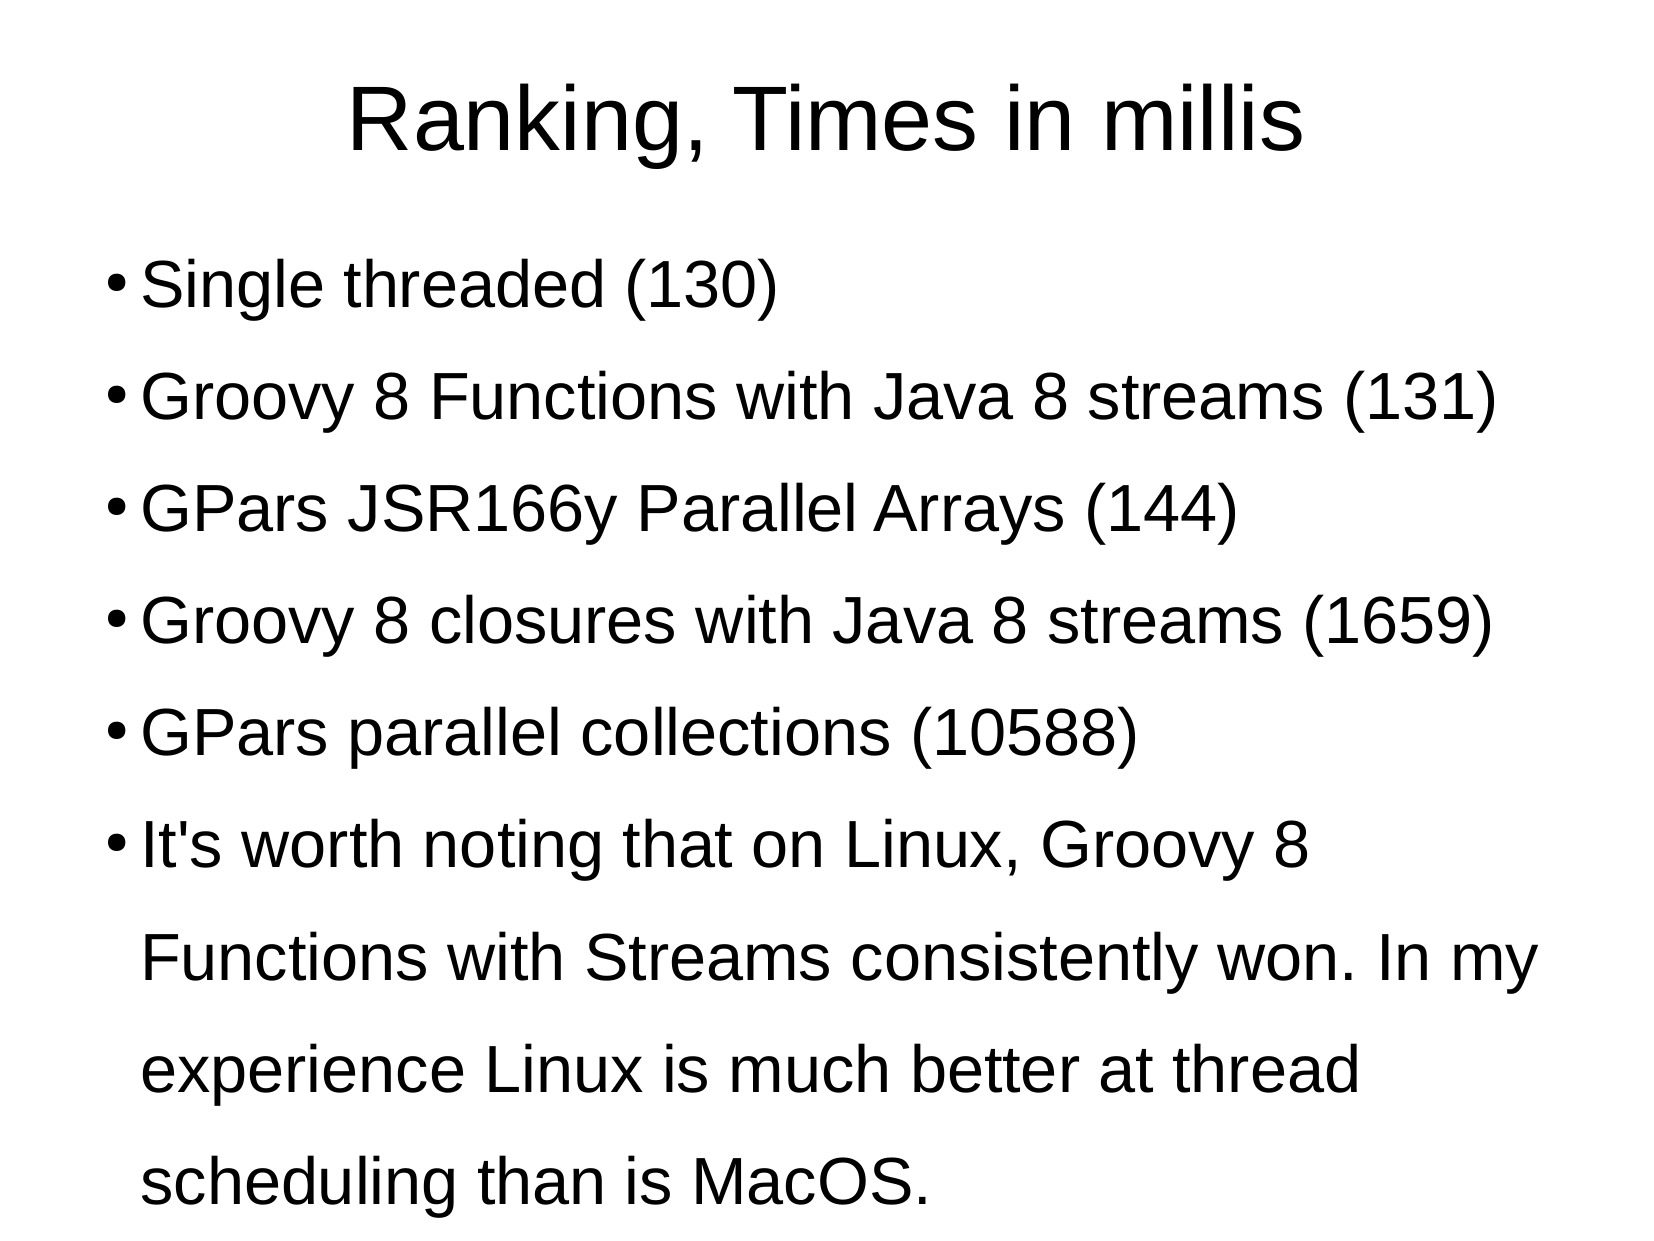

# Ranking, Times in millis
Single threaded (130)
Groovy 8 Functions with Java 8 streams (131)
GPars JSR166y Parallel Arrays (144)
Groovy 8 closures with Java 8 streams (1659)
GPars parallel collections (10588)
It's worth noting that on Linux, Groovy 8 Functions with Streams consistently won. In my experience Linux is much better at thread scheduling than is MacOS.